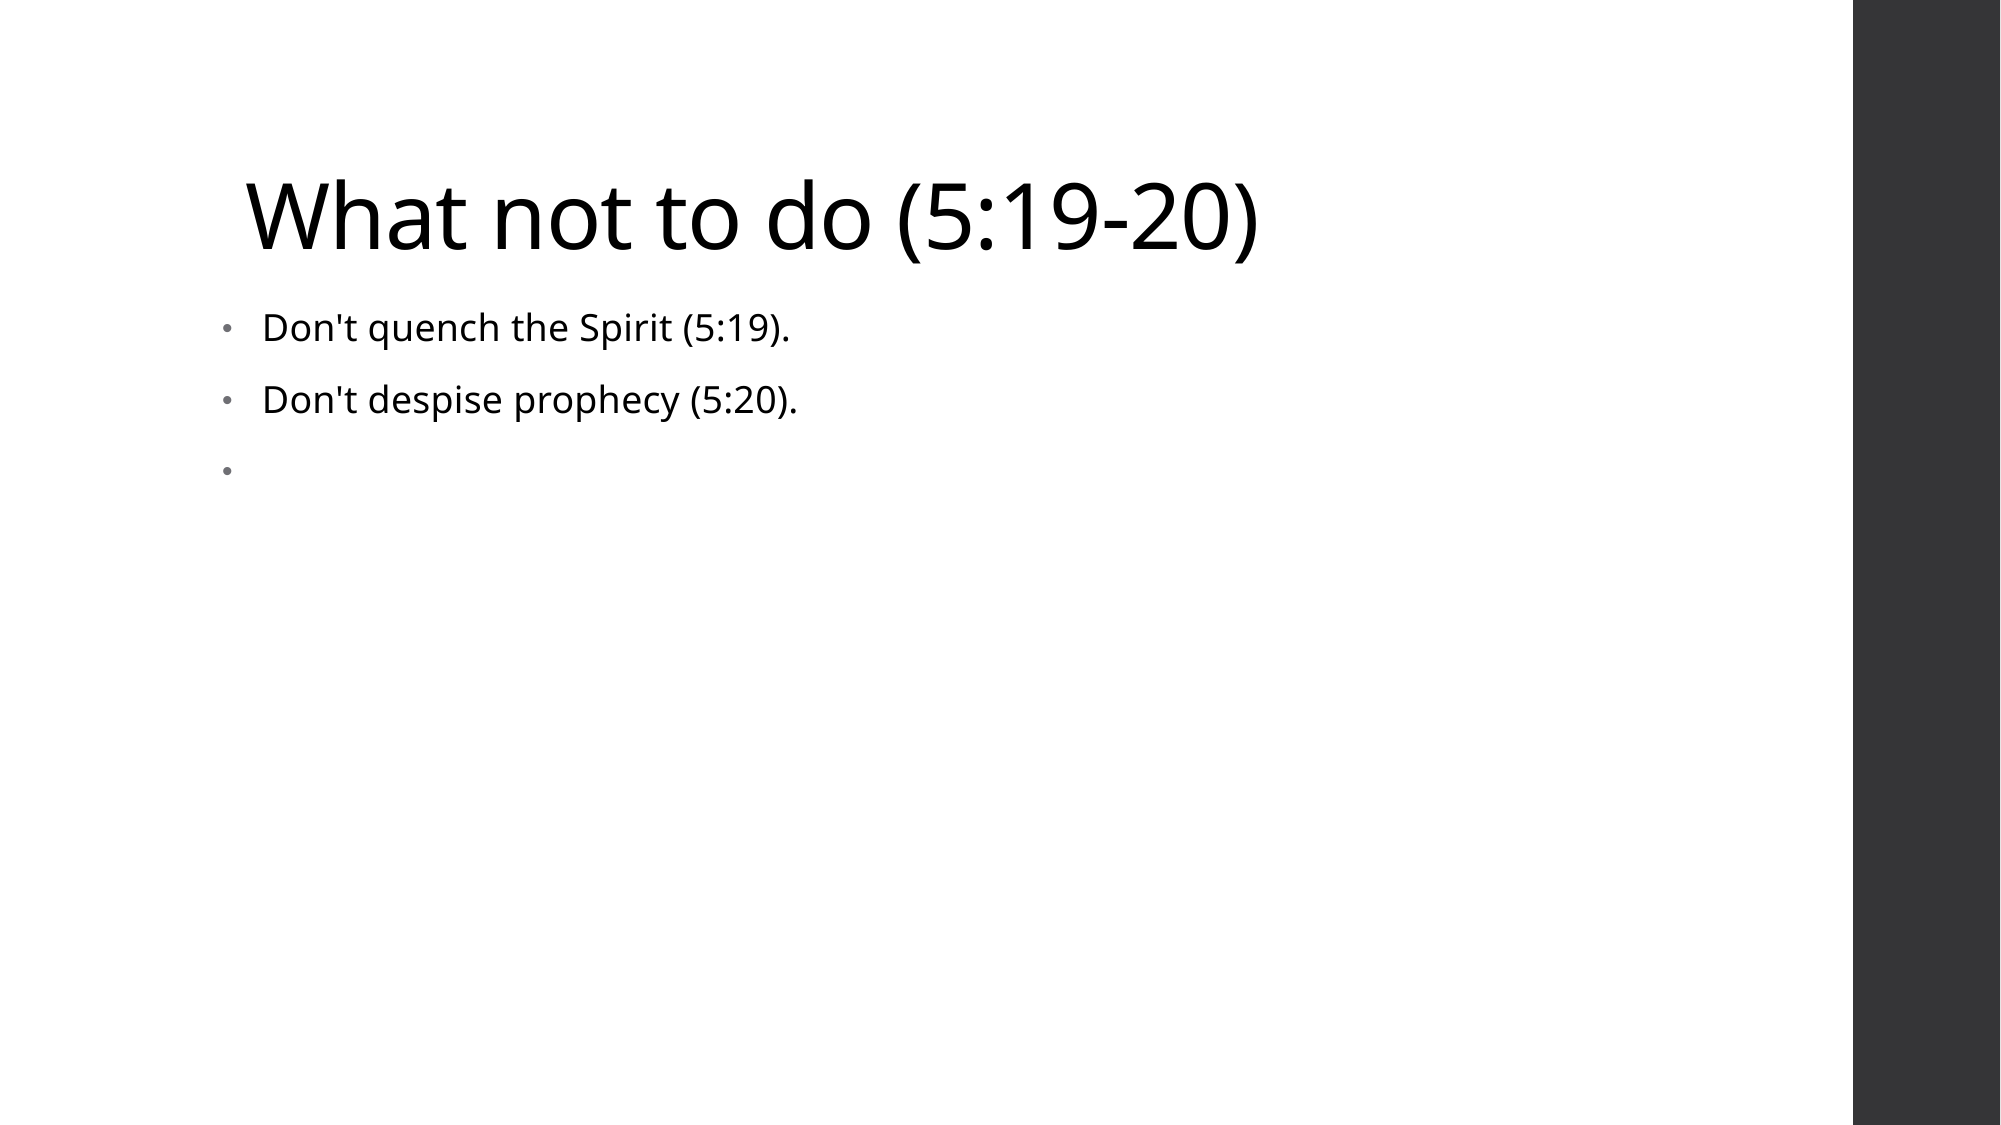

# What not to do (5:19-20)
 Don't quench the Spirit (5:19).
 Don't despise prophecy (5:20).